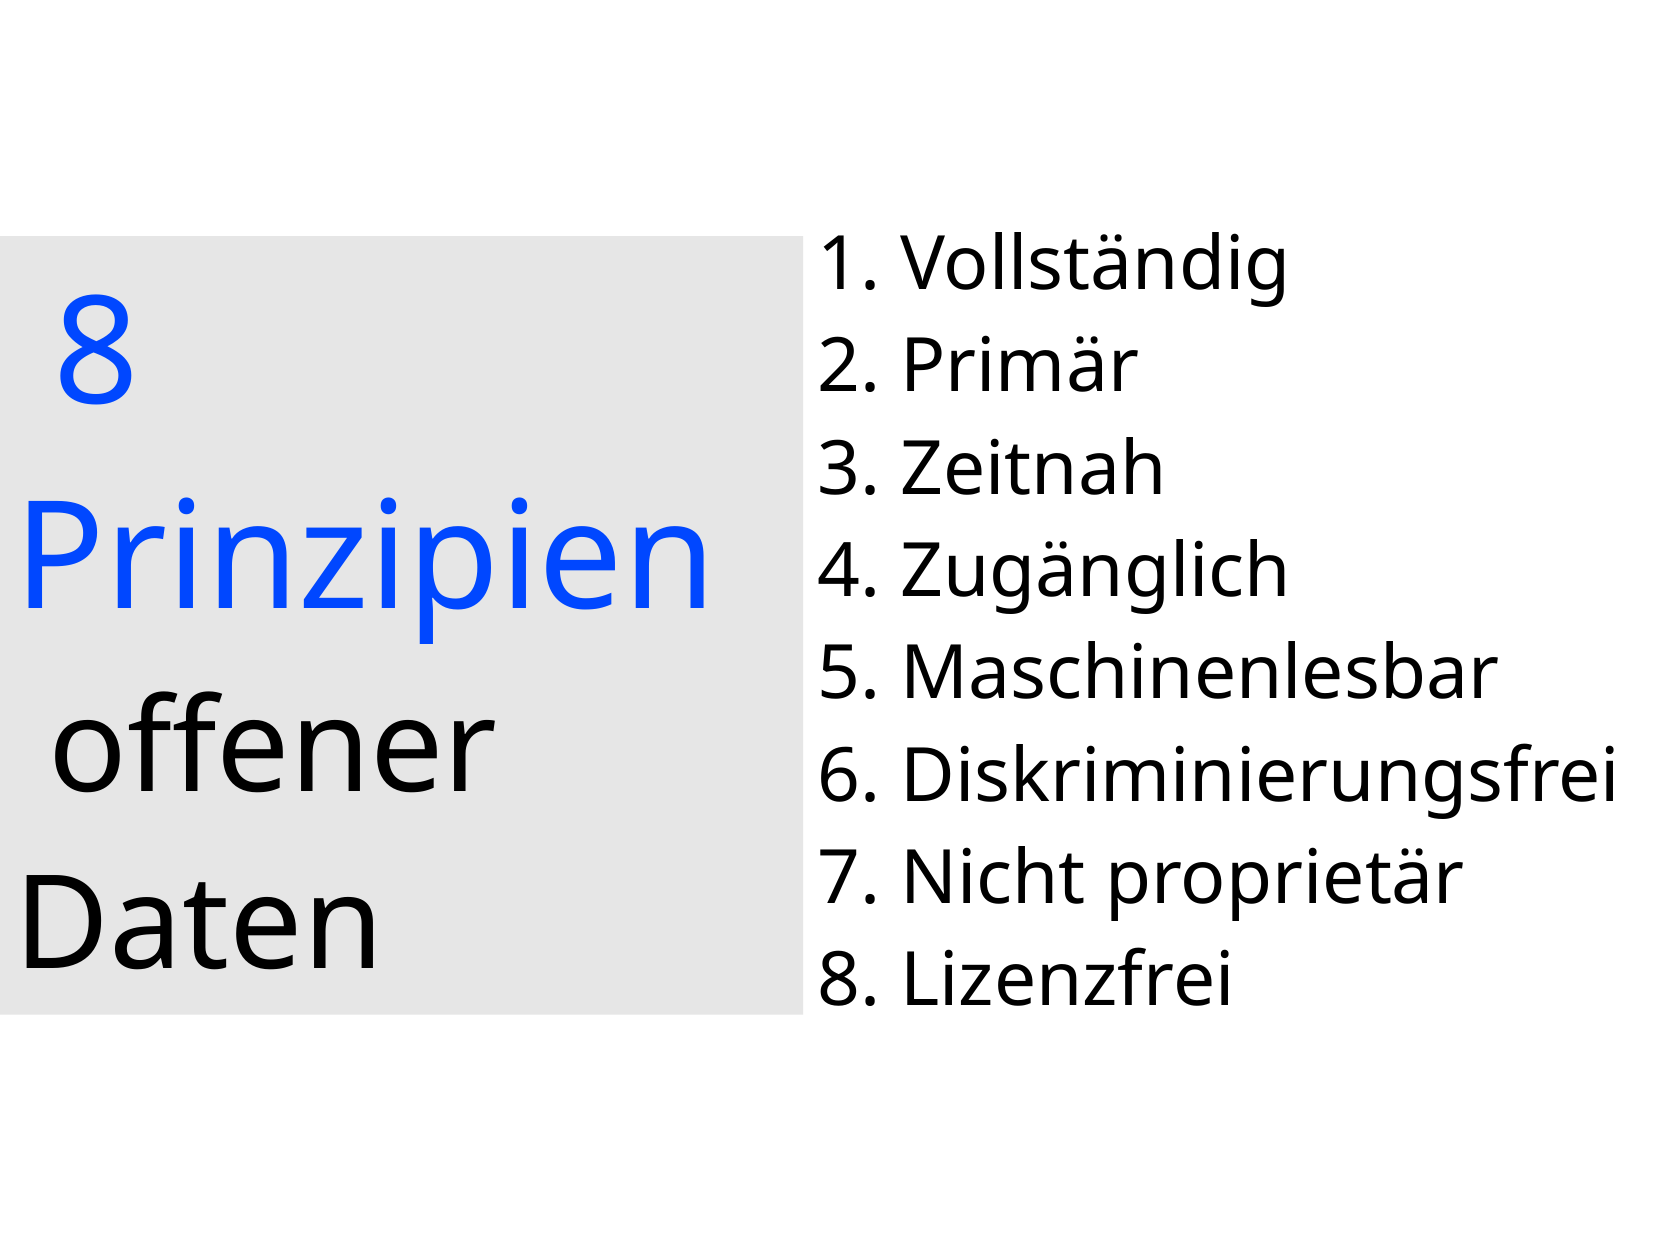

Vollständig
 Primär
 Zeitnah
 Zugänglich
 Maschinenlesbar
 Diskriminierungsfrei
 Nicht proprietär
 Lizenzfrei
 8 Prinzipien
 offener Daten